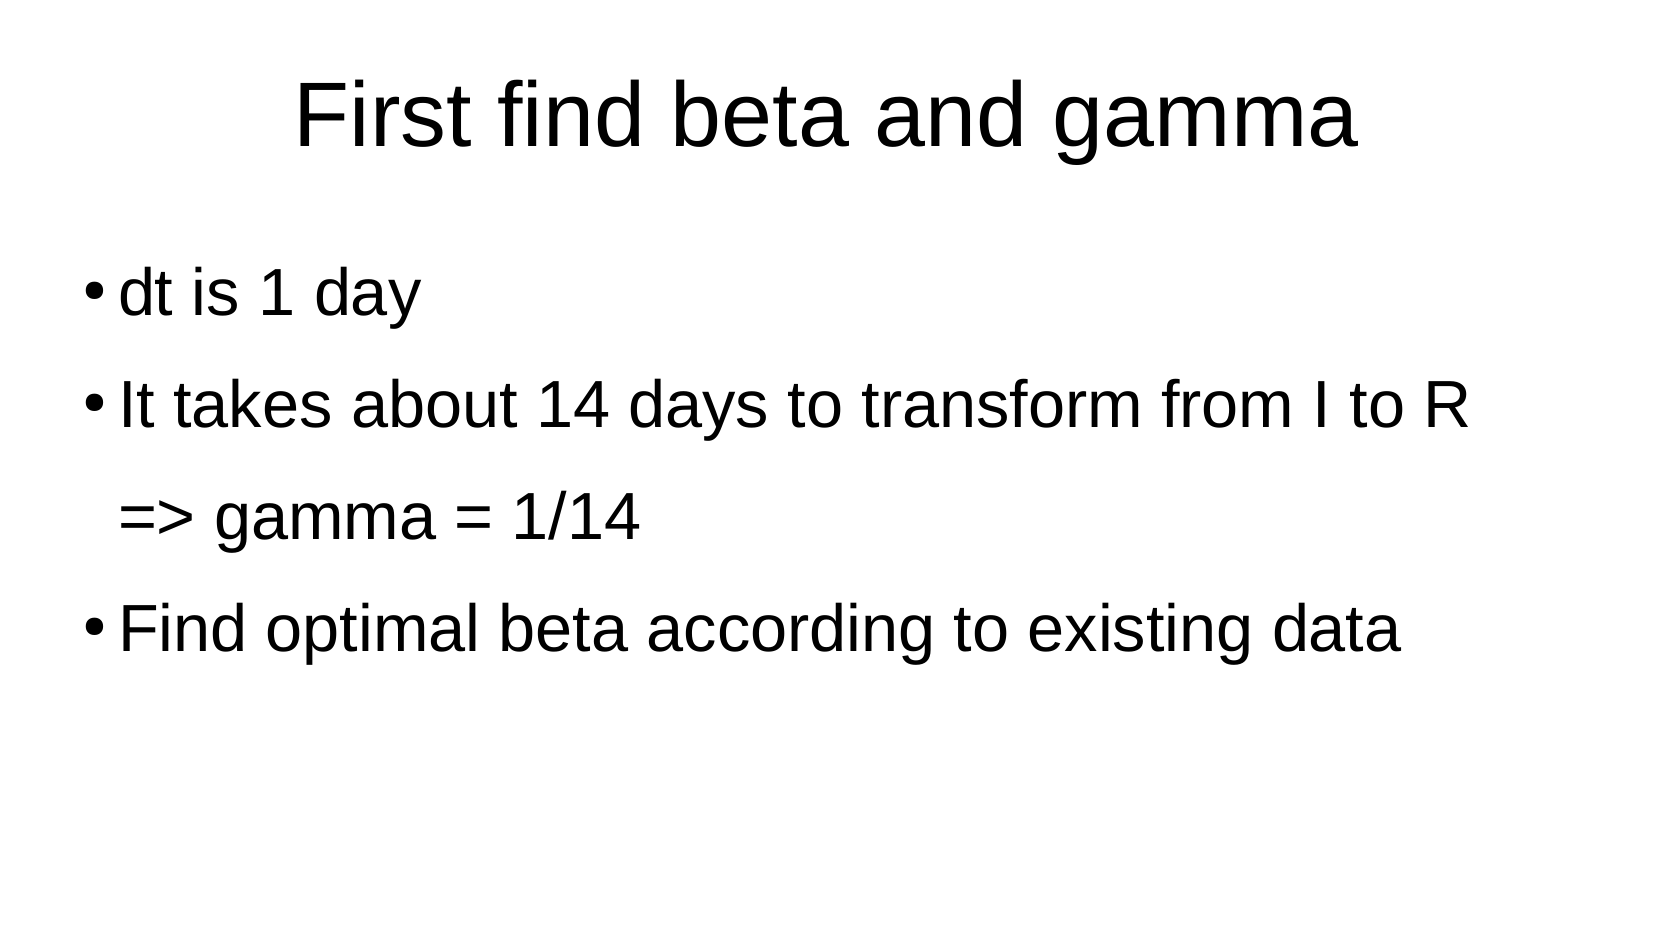

# First find beta and gamma
dt is 1 day
It takes about 14 days to transform from I to R
=> gamma = 1/14
Find optimal beta according to existing data